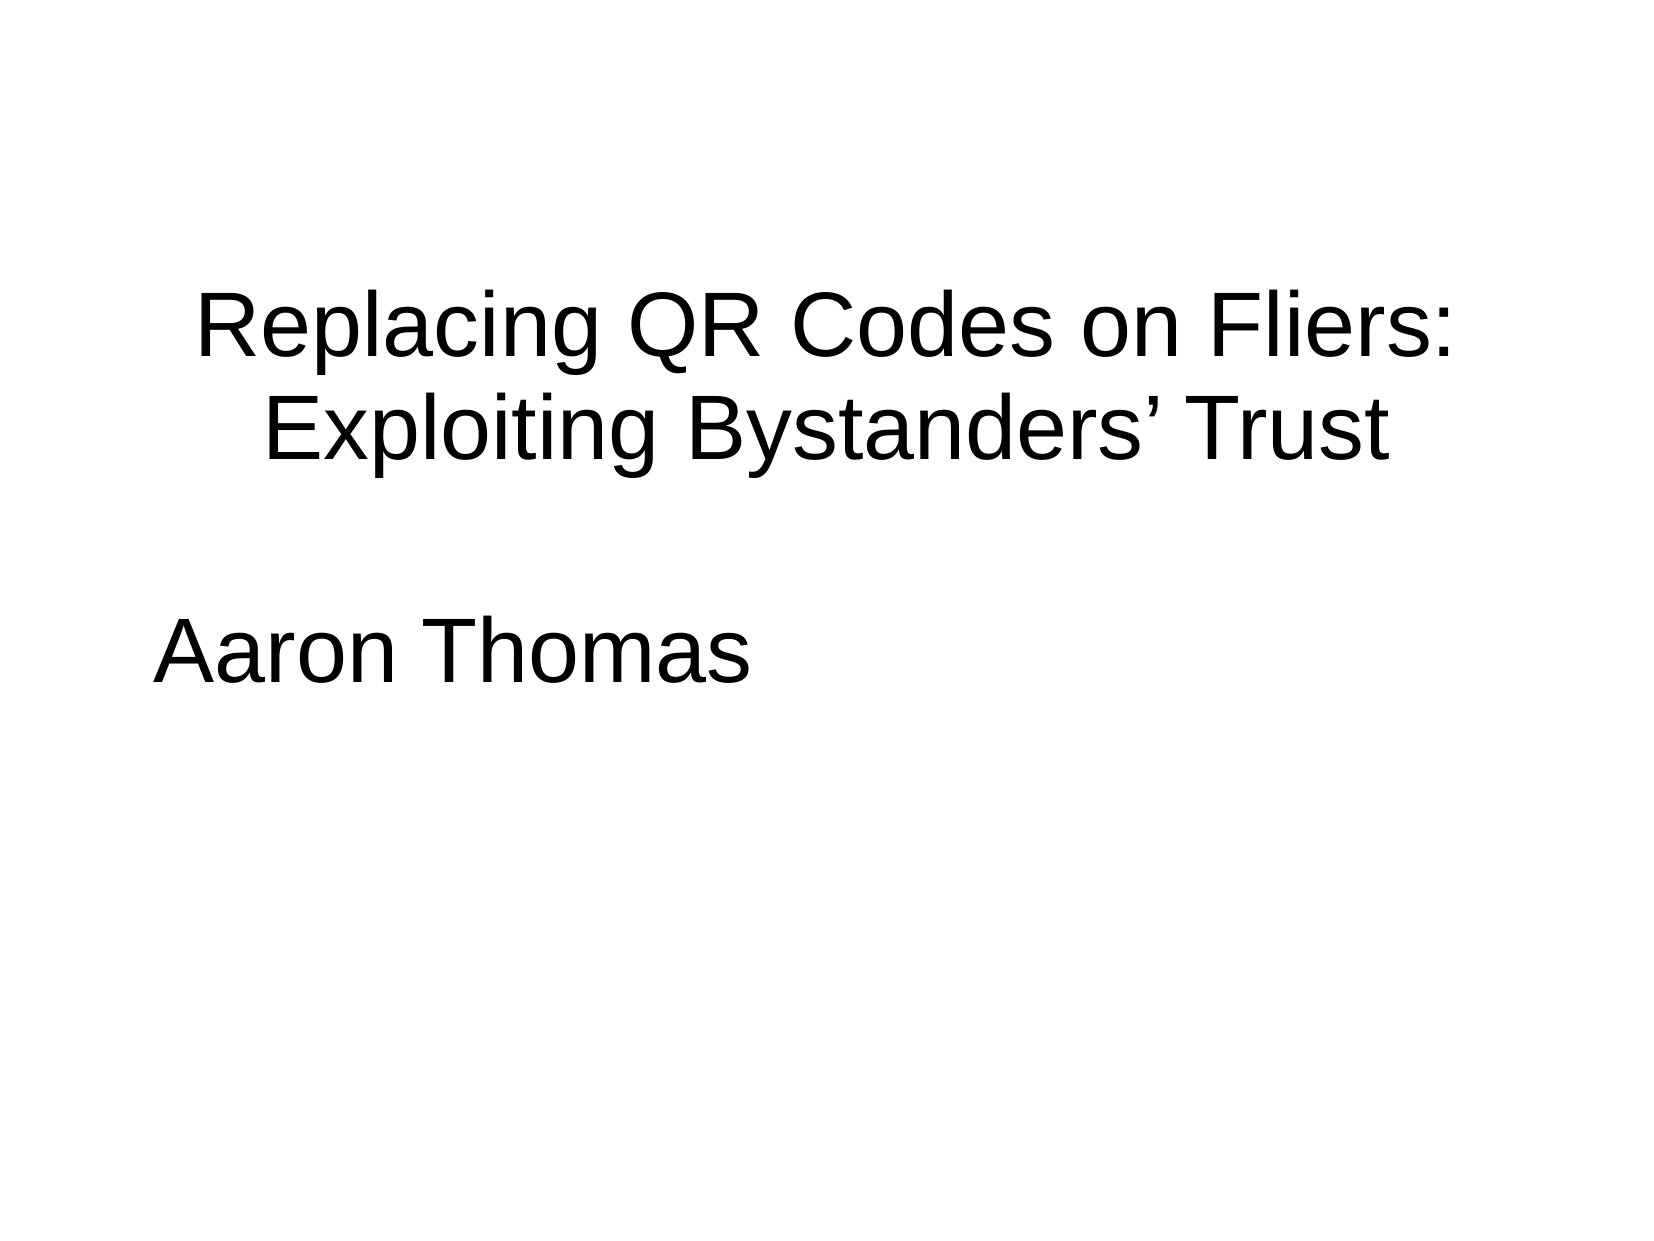

# Replacing QR Codes on Fliers: Exploiting Bystanders’ Trust
Aaron Thomas